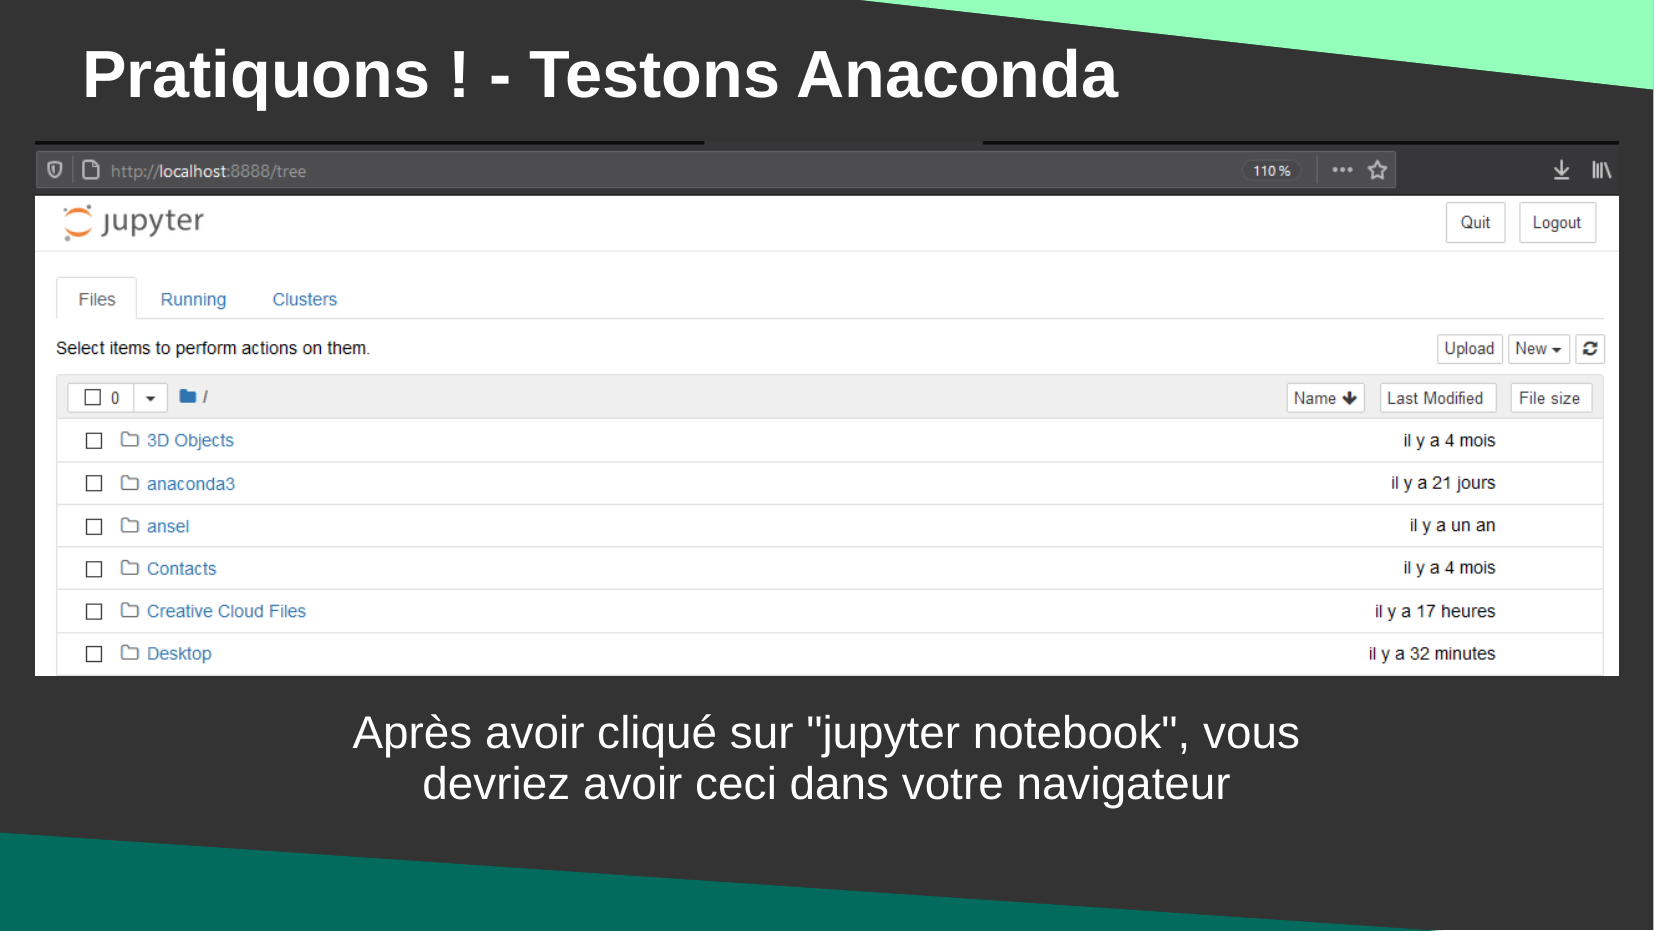

# Pratiquons ! - Testons Anaconda
Après avoir cliqué sur "jupyter notebook", vous devriez avoir ceci dans votre navigateur